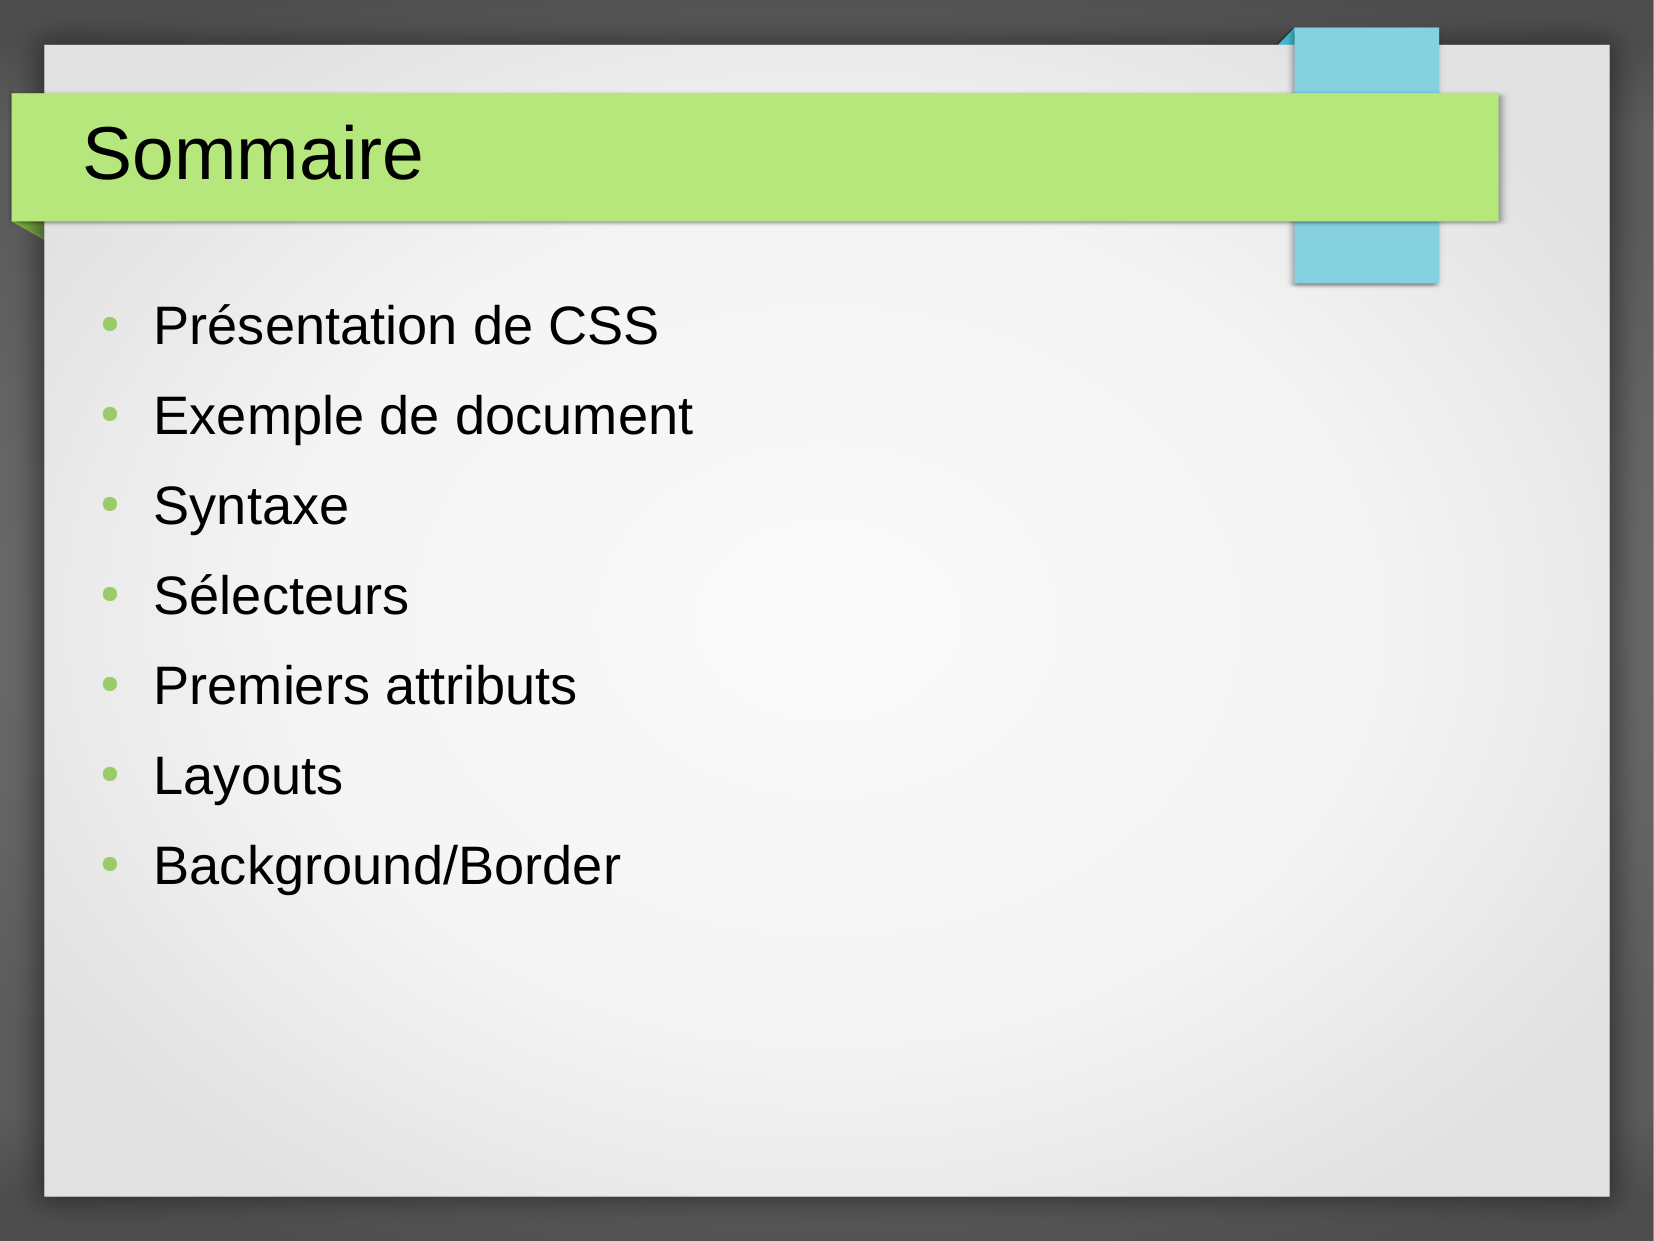

# Sommaire
Présentation de CSS
Exemple de document
Syntaxe
Sélecteurs
Premiers attributs
Layouts
Background/Border